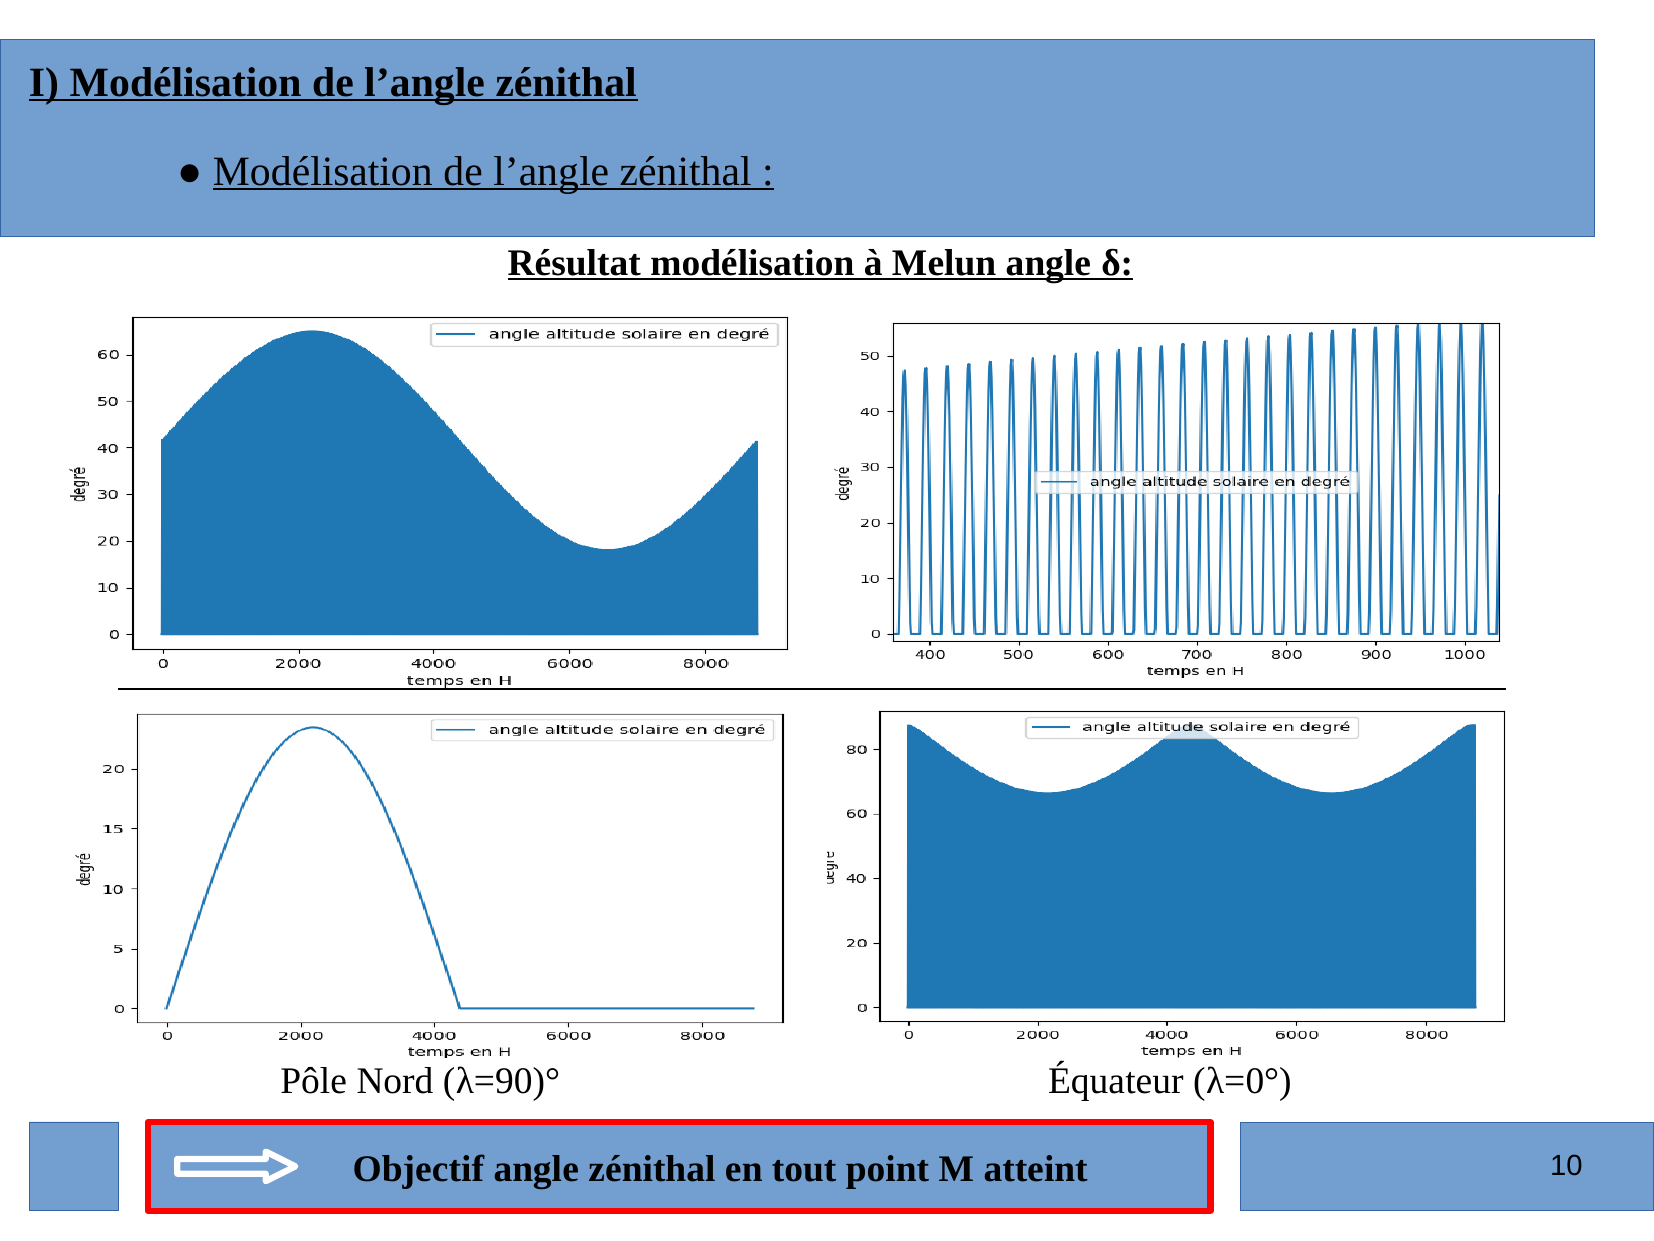

I) Modélisation de l’angle zénithal
● Modélisation de l’angle zénithal :
Résultat modélisation à Melun angle δ:
Pôle Nord (λ=90)°
Équateur (λ=0°)
10
Objectif angle zénithal en tout point M atteint